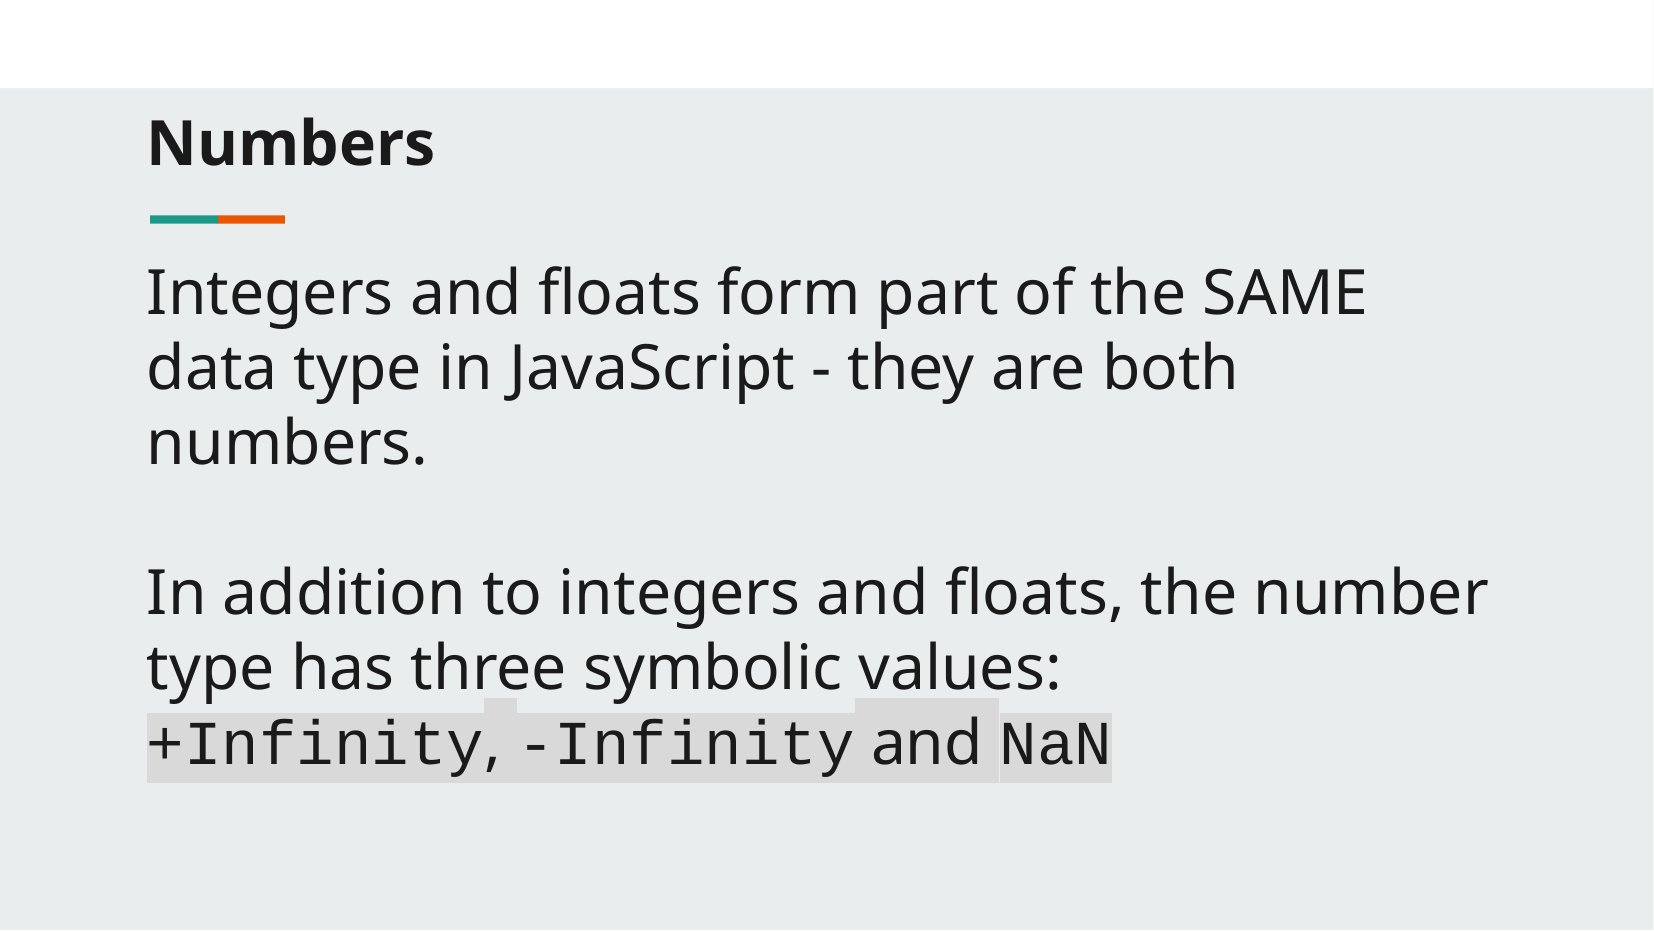

# Numbers Integers and floats form part of the SAME data type in JavaScript - they are both numbers. In addition to integers and floats, the number type has three symbolic values: +Infinity, -Infinity and NaN